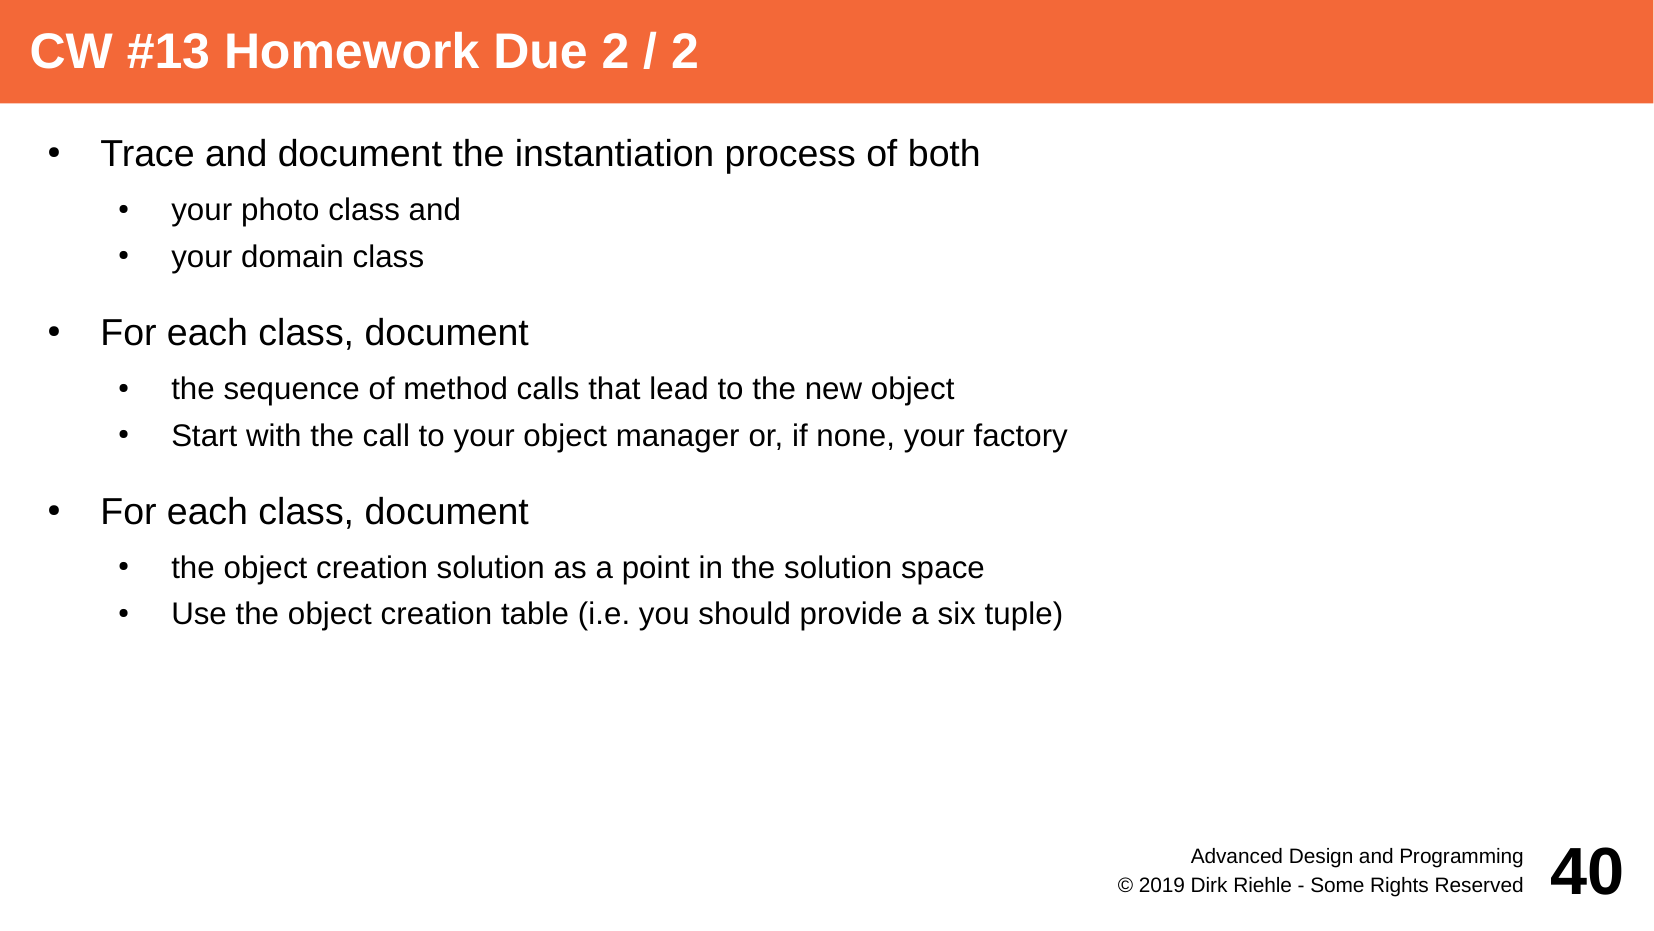

# CW #13 Homework Due 2 / 2
Trace and document the instantiation process of both
your photo class and
your domain class
For each class, document
the sequence of method calls that lead to the new object
Start with the call to your object manager or, if none, your factory
For each class, document
the object creation solution as a point in the solution space
Use the object creation table (i.e. you should provide a six tuple)
Advanced Design and Programming
40
© 2019 Dirk Riehle - Some Rights Reserved